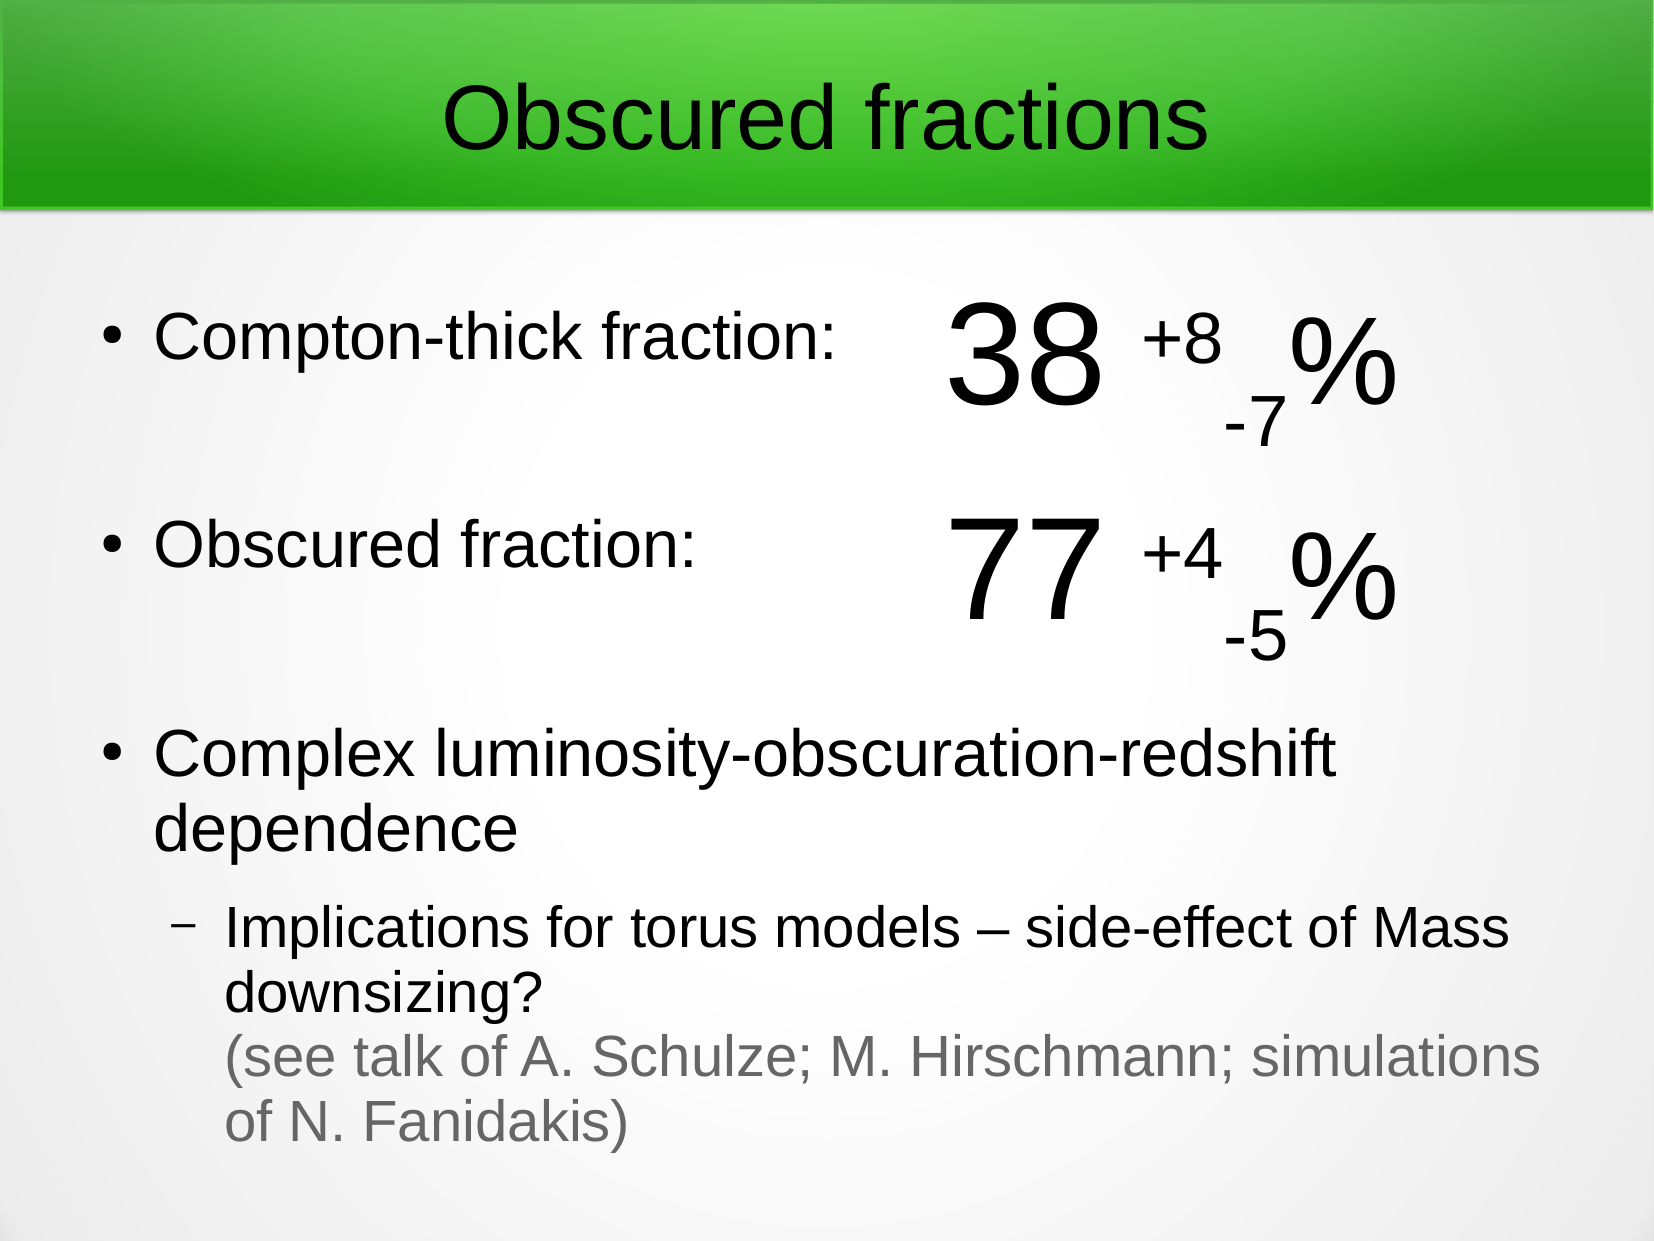

# Obscured fractions
38 +8-7%
Compton-thick fraction:
Obscured fraction:
Complex luminosity-obscuration-redshift dependence
Implications for torus models – side-effect of Mass downsizing?
(see talk of A. Schulze; M. Hirschmann; simulations of N. Fanidakis)
77 +4-5%